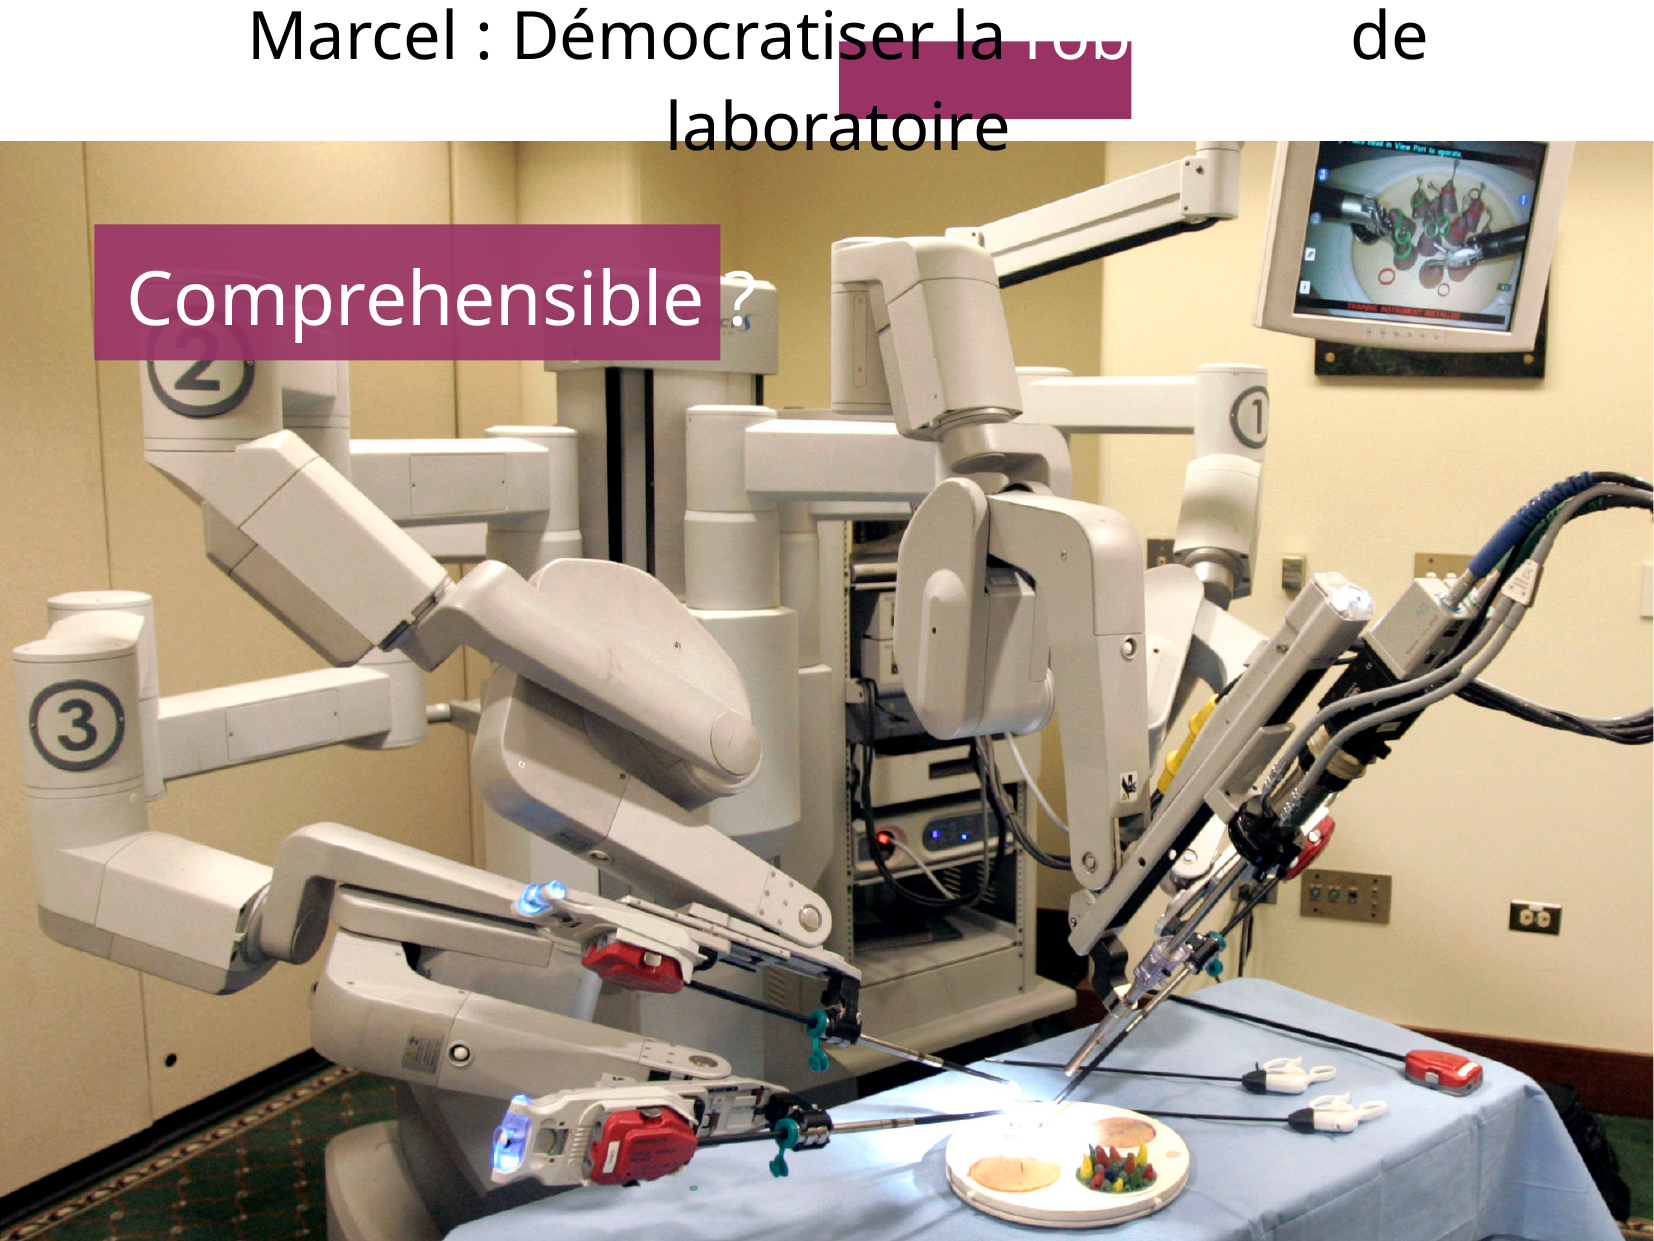

# Marcel : Démocratiser la robotique de laboratoire
Comprehensible ?